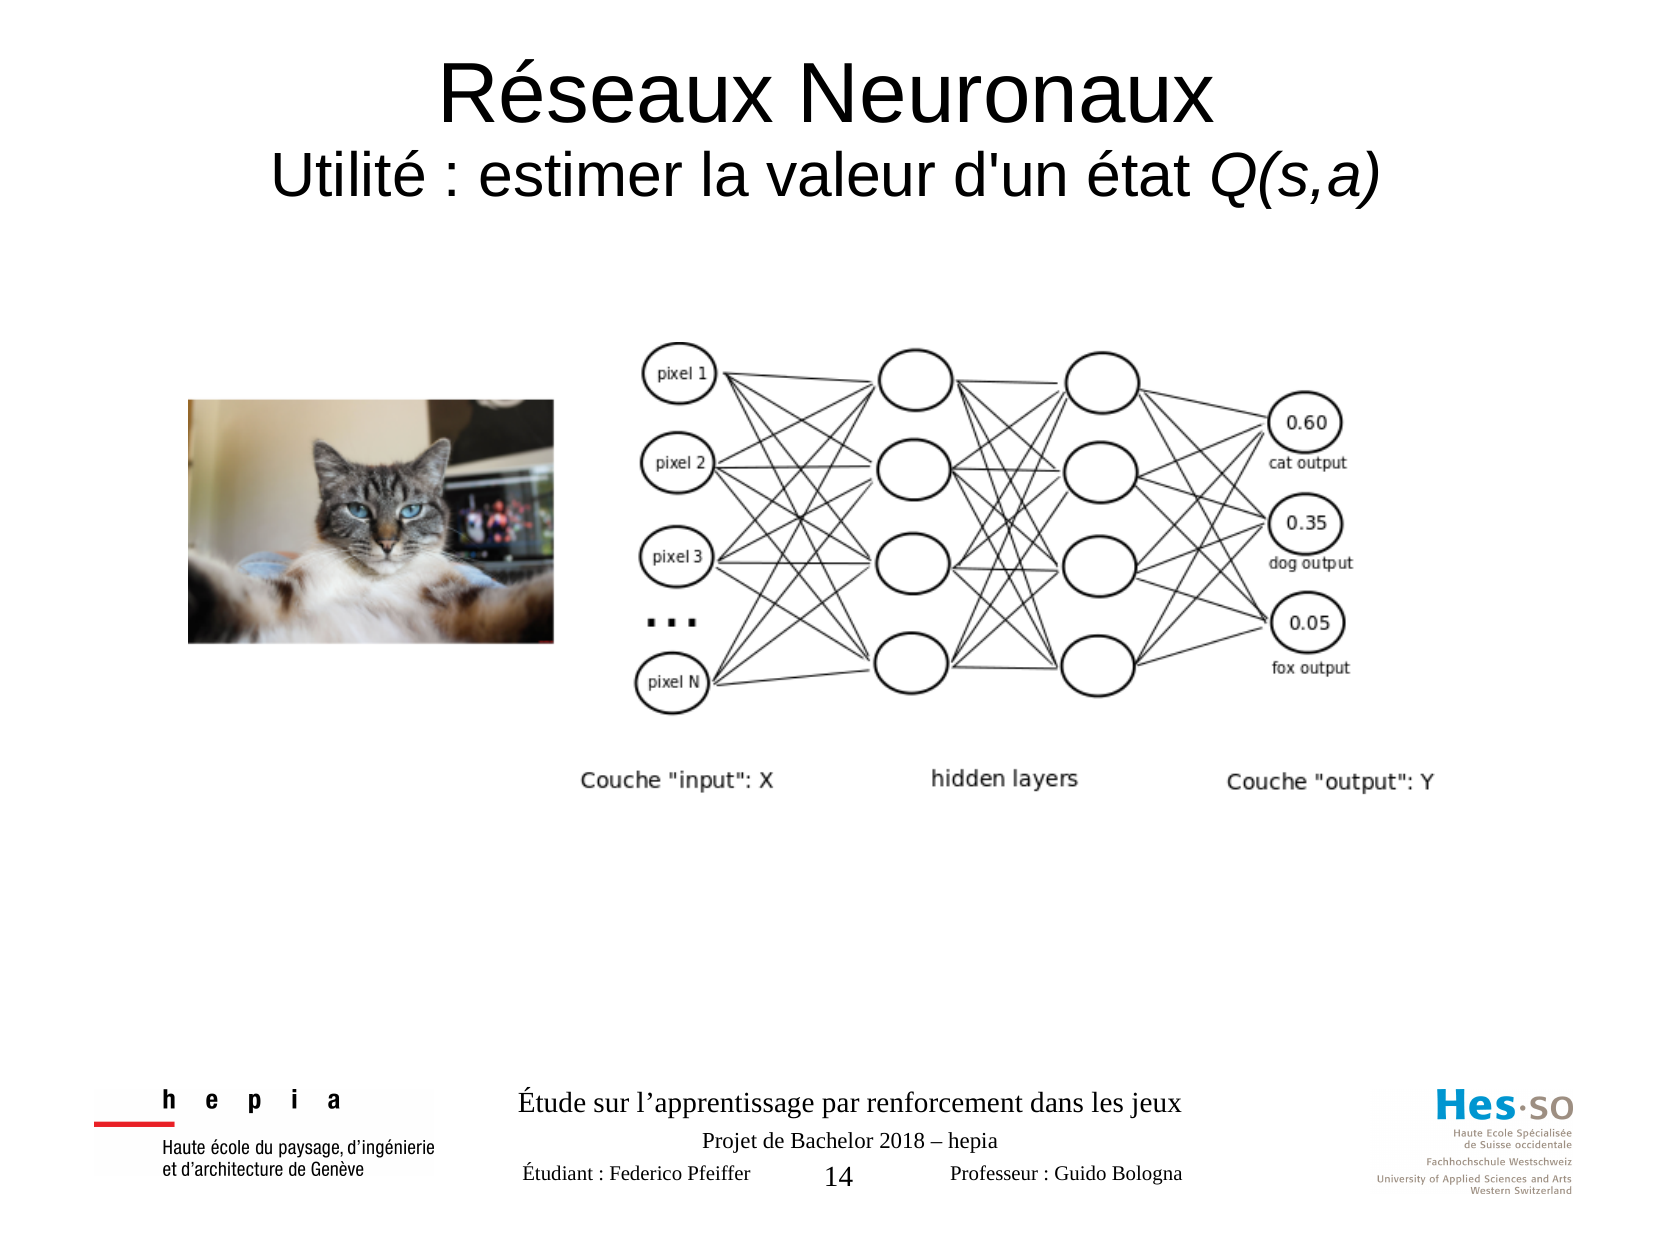

# Réseaux Neuronaux Utilité : estimer la valeur d'un état Q(s,a)
14